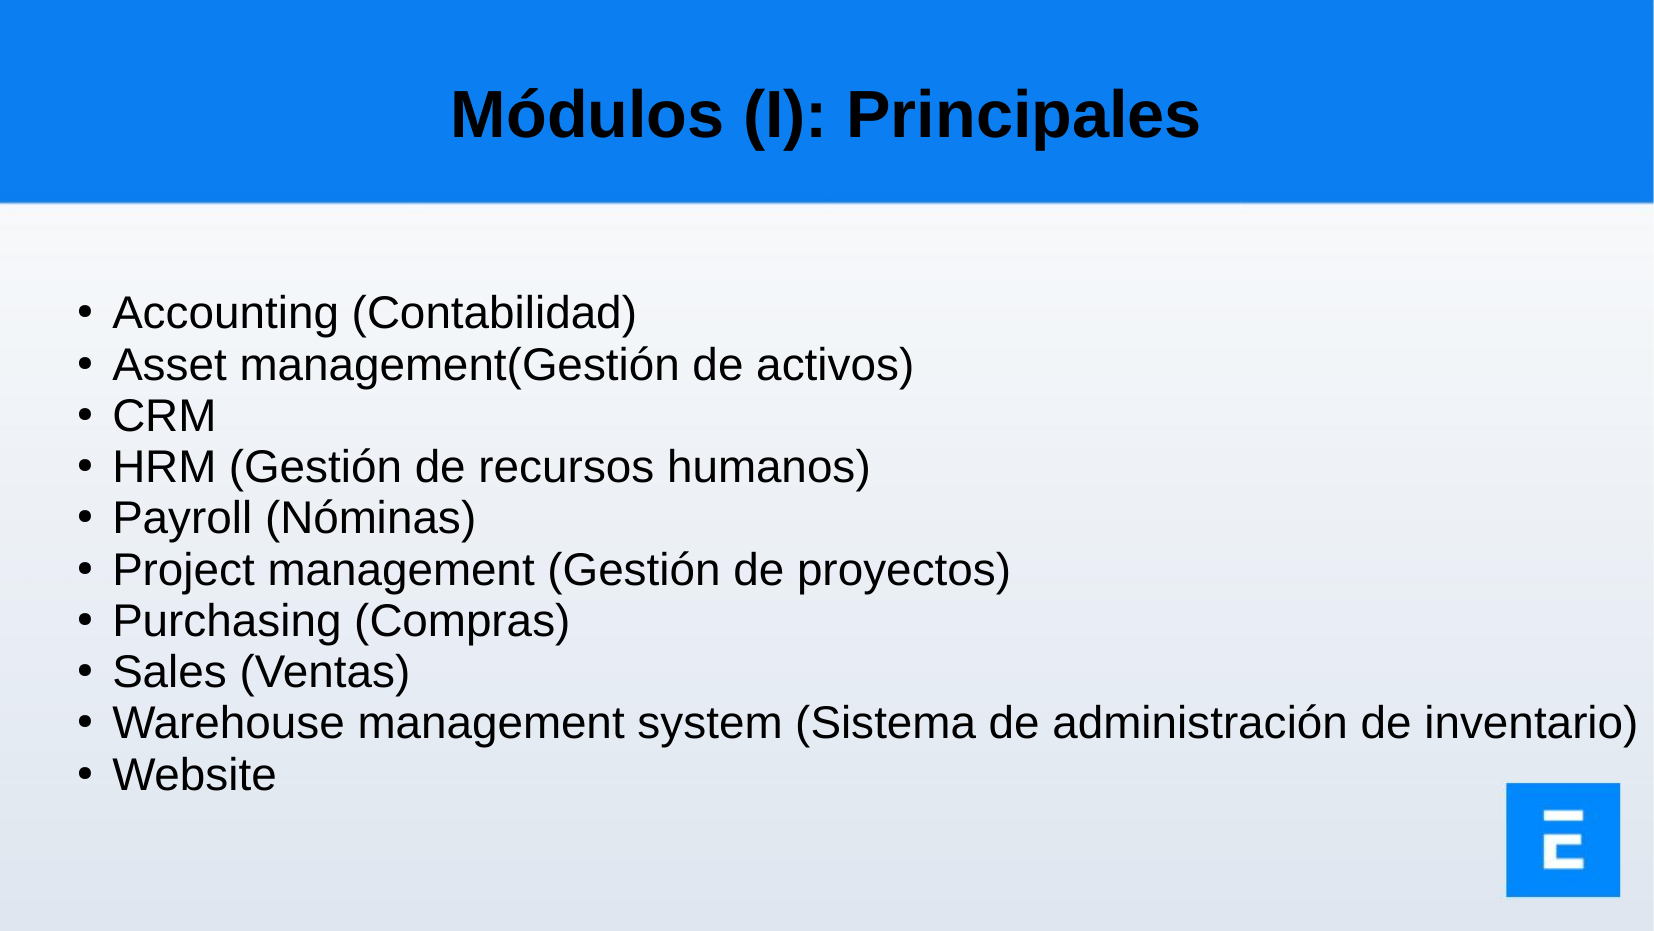

# Módulos (I): Principales
Accounting (Contabilidad)
Asset management(Gestión de activos)
CRM
HRM (Gestión de recursos humanos)
Payroll (Nóminas)
Project management (Gestión de proyectos)
Purchasing (Compras)
Sales (Ventas)
Warehouse management system (Sistema de administración de inventario)
Website